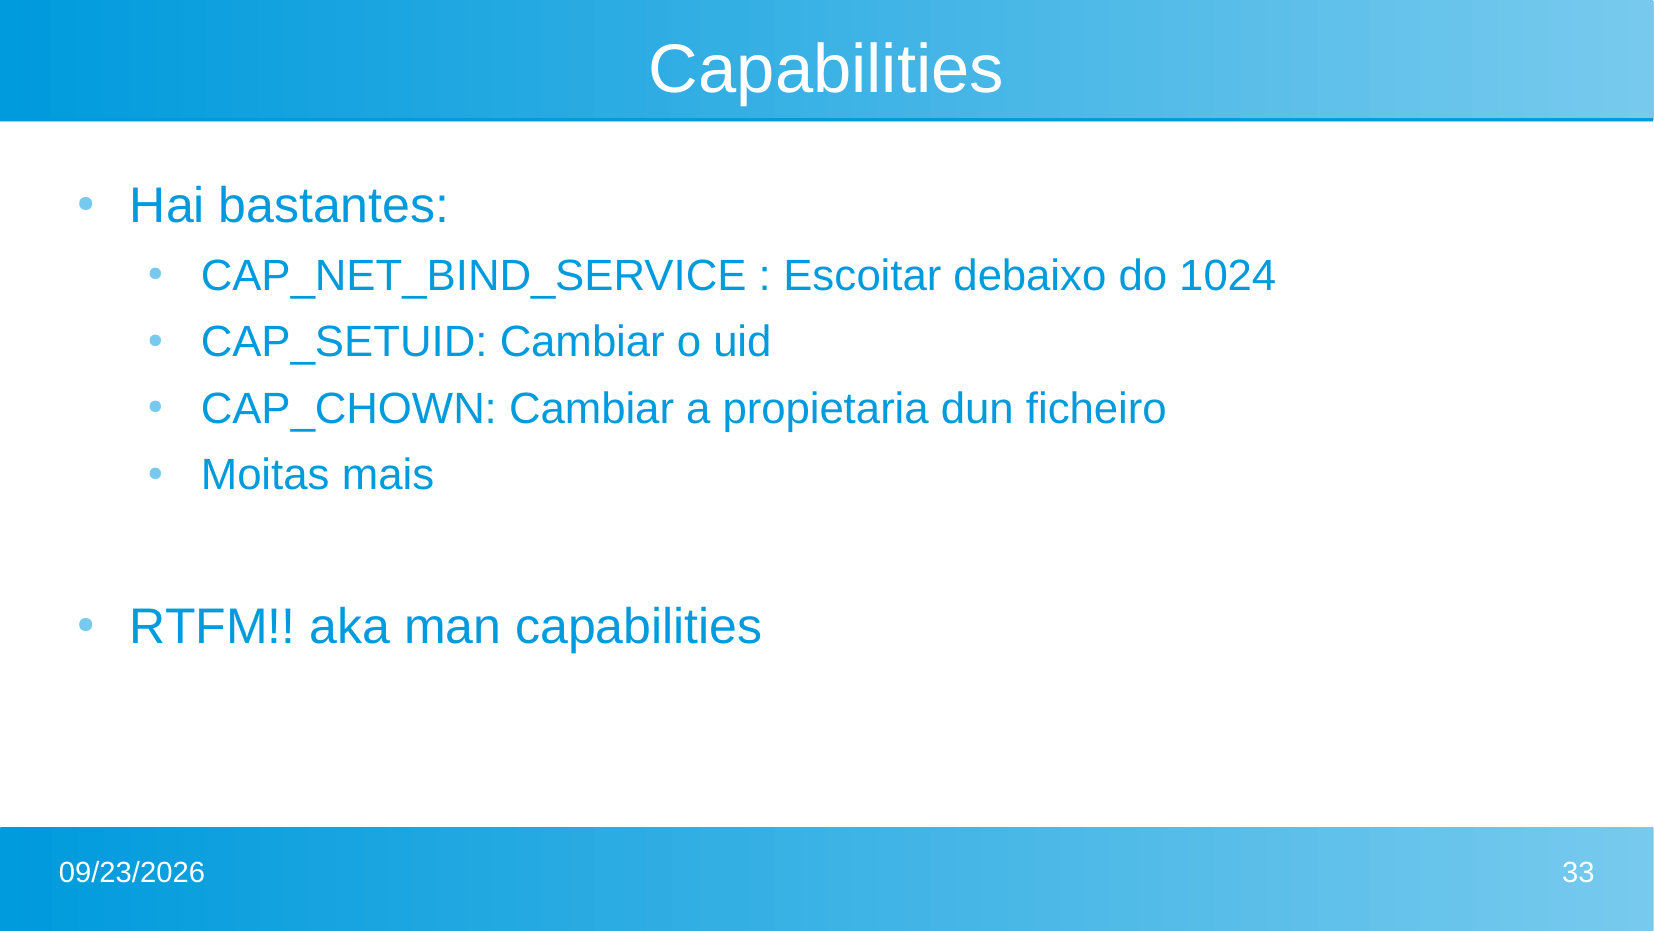

# Capabilities
Hai bastantes:
CAP_NET_BIND_SERVICE : Escoitar debaixo do 1024
CAP_SETUID: Cambiar o uid
CAP_CHOWN: Cambiar a propietaria dun ficheiro
Moitas mais
RTFM!! aka man capabilities
33